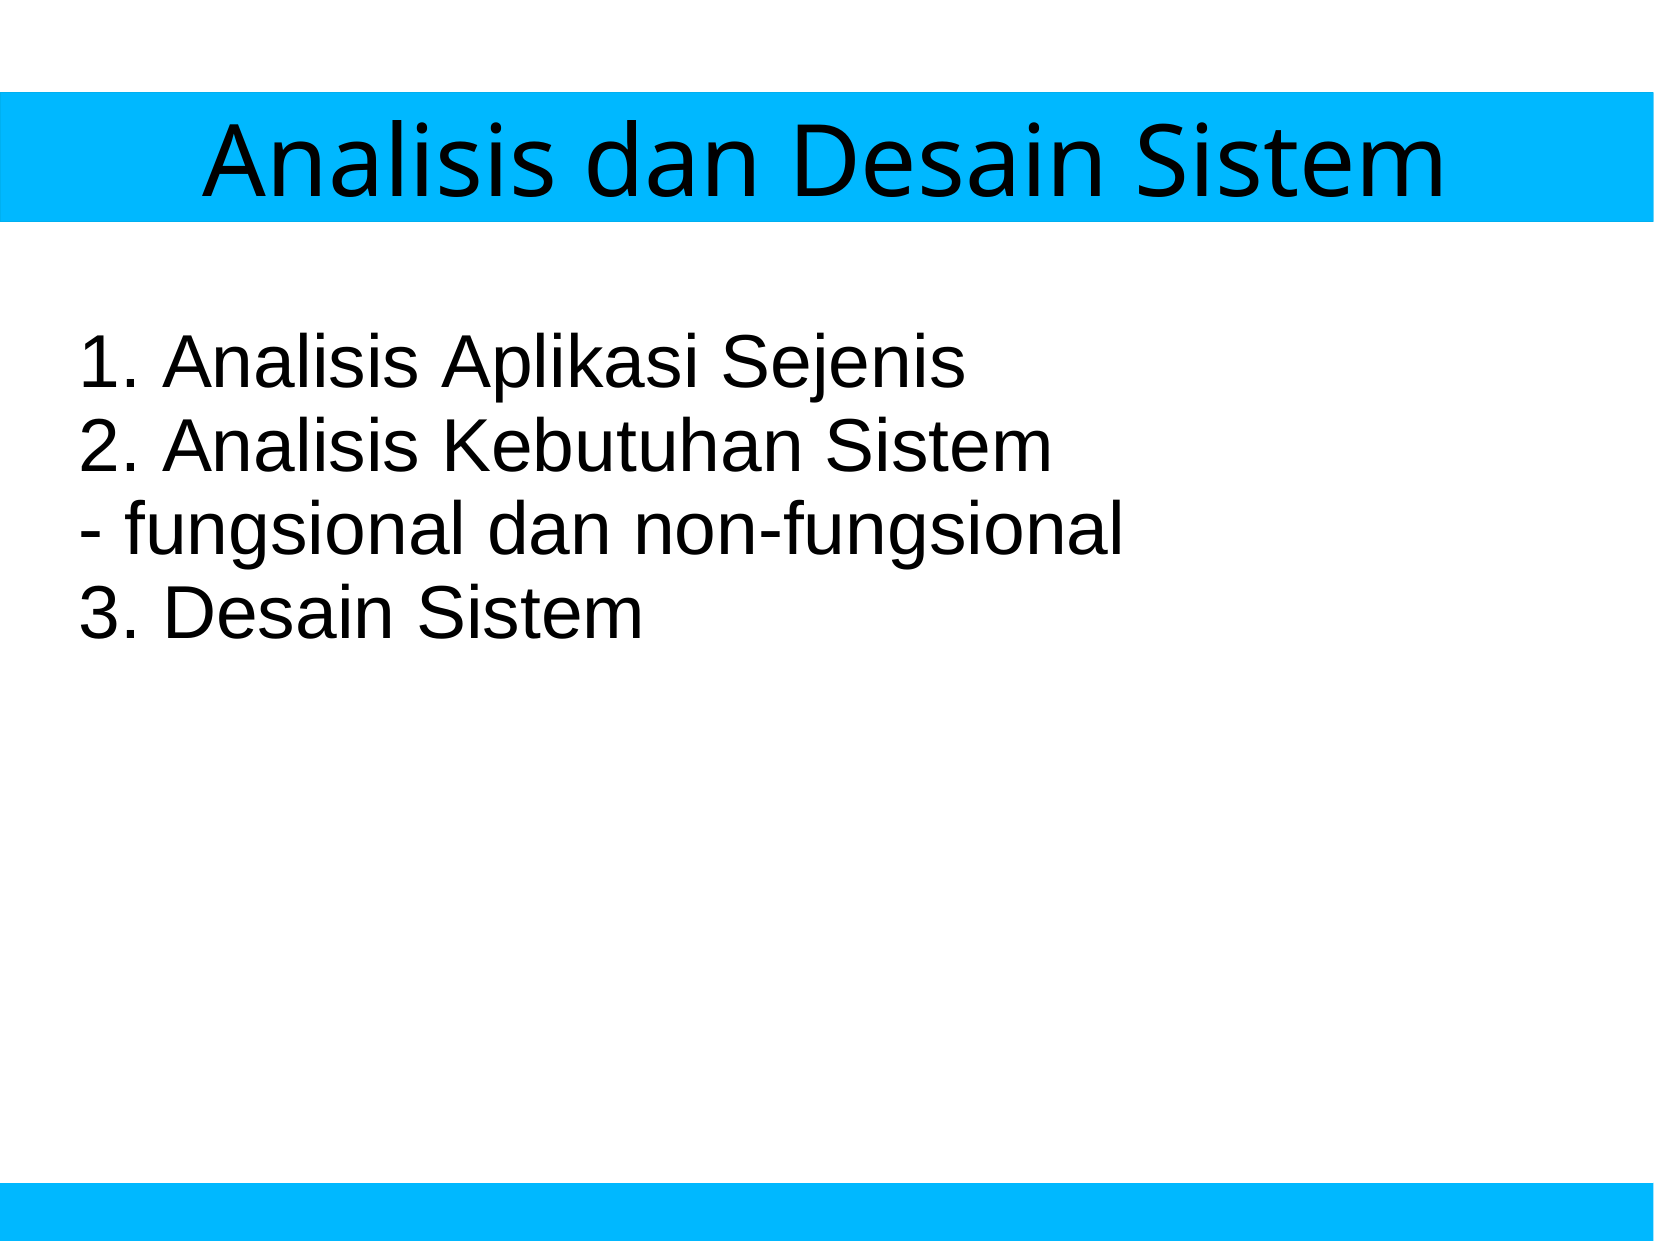

Analisis dan Desain Sistem
1. Analisis Aplikasi Sejenis
2. Analisis Kebutuhan Sistem
- fungsional dan non-fungsional
3. Desain Sistem